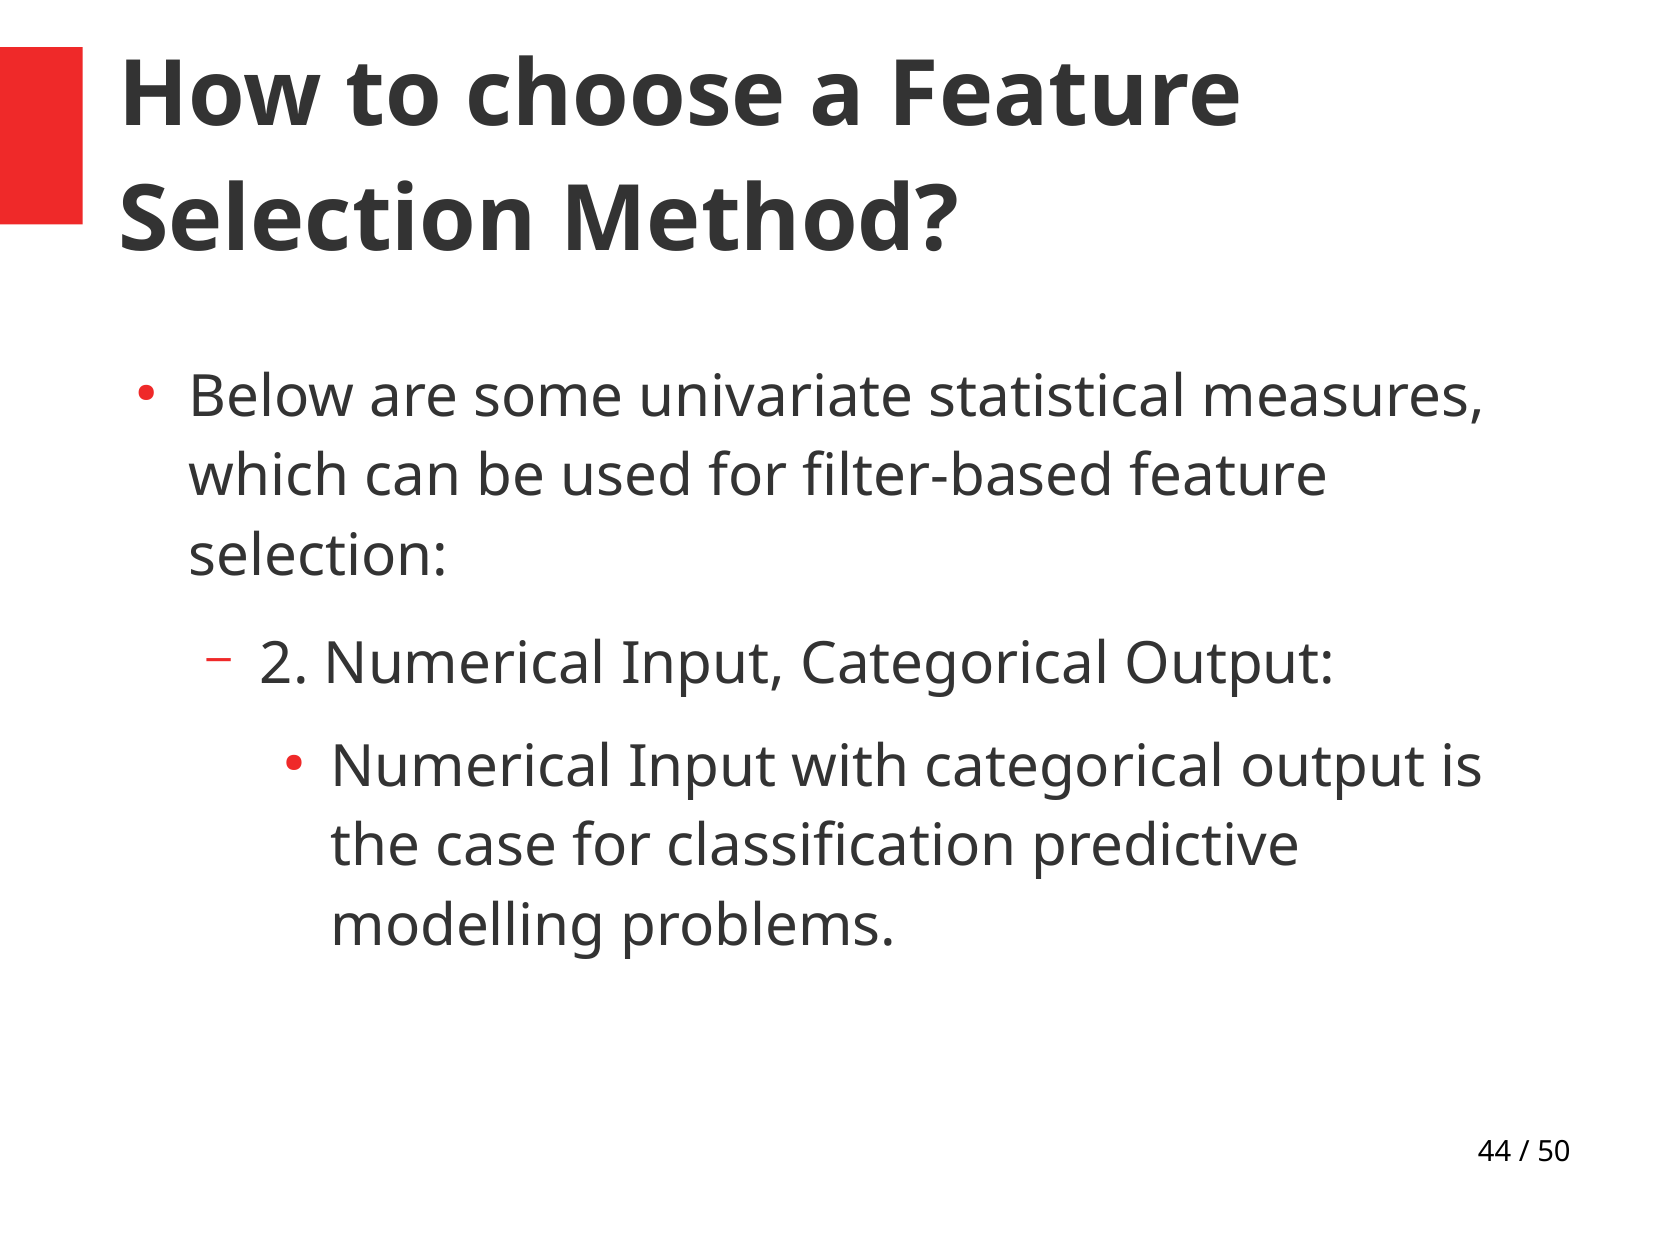

# How to choose a Feature Selection Method?
Below are some univariate statistical measures, which can be used for filter-based feature selection:
2. Numerical Input, Categorical Output:
Numerical Input with categorical output is the case for classification predictive modelling problems.
44